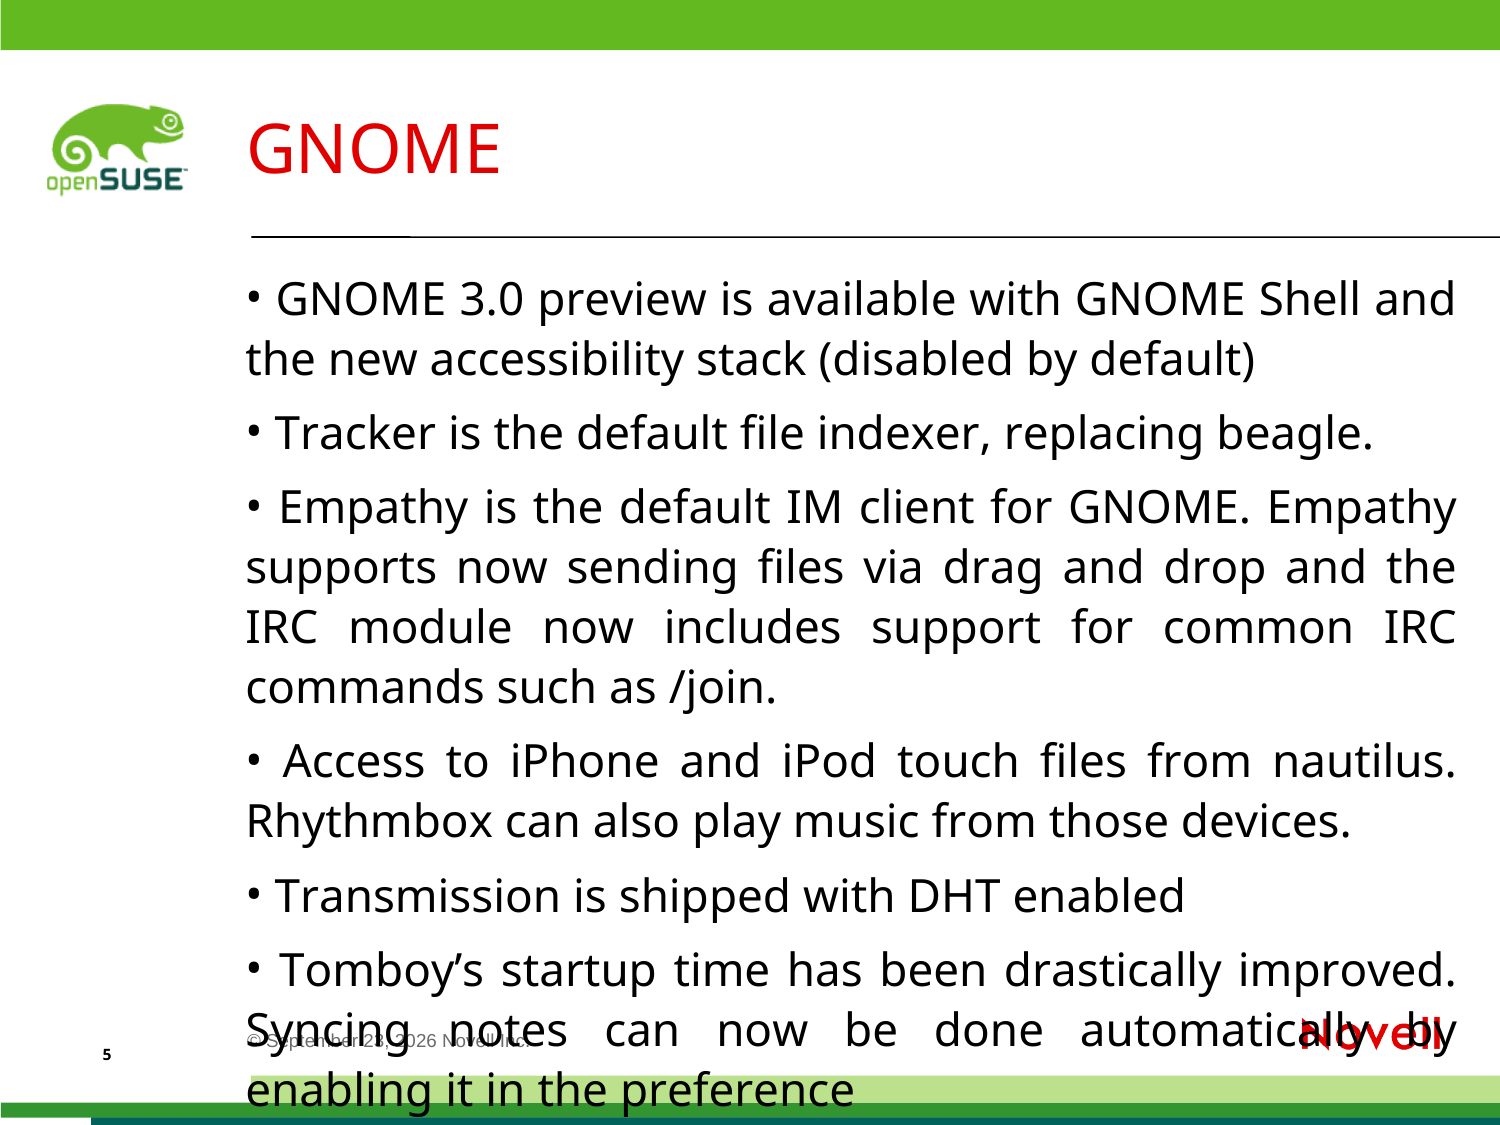

# GNOME
 GNOME 3.0 preview is available with GNOME Shell and the new accessibility stack (disabled by default)
 Tracker is the default file indexer, replacing beagle.
 Empathy is the default IM client for GNOME. Empathy supports now sending files via drag and drop and the IRC module now includes support for common IRC commands such as /join.
 Access to iPhone and iPod touch files from nautilus. Rhythmbox can also play music from those devices.
 Transmission is shipped with DHT enabled
 Tomboy’s startup time has been drastically improved. Syncing notes can now be done automatically by enabling it in the preference